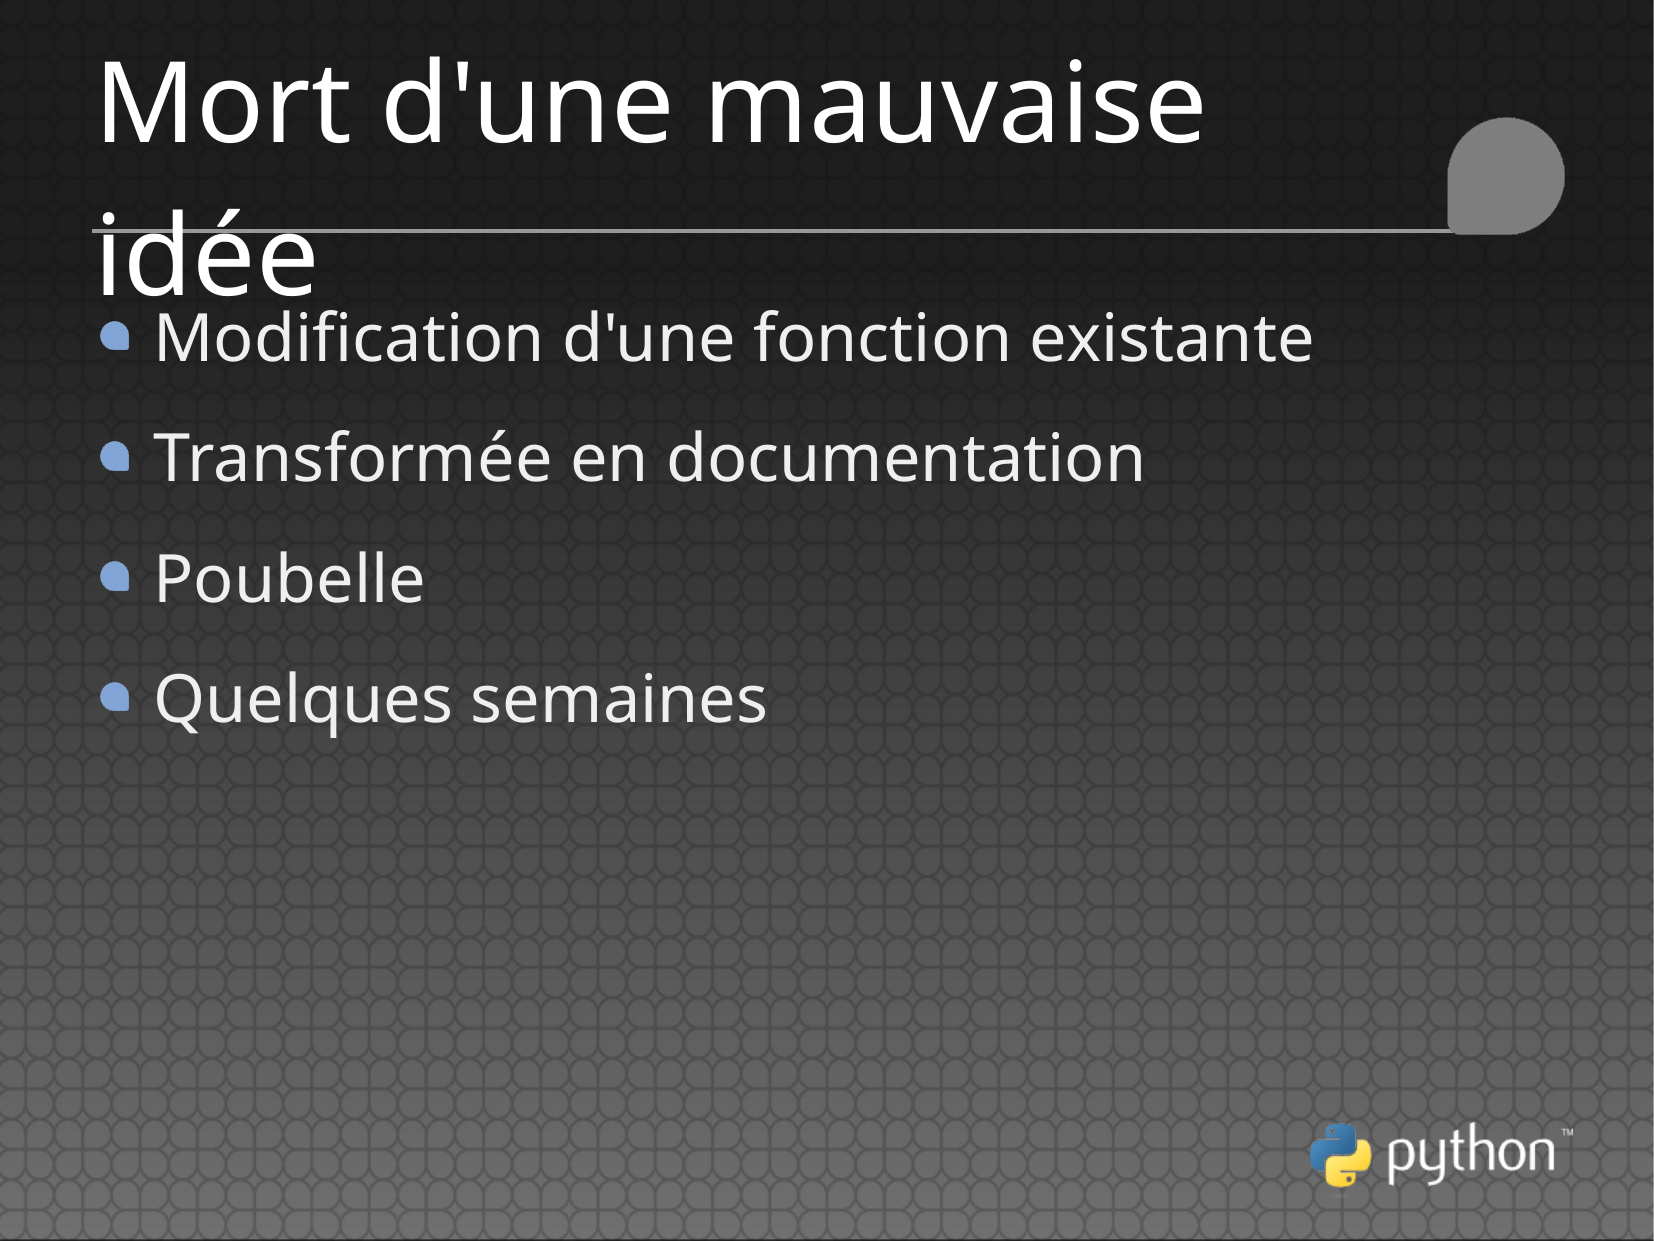

Mort d'une mauvaise idée
# Modification d'une fonction existante
Transformée en documentation
Poubelle
Quelques semaines